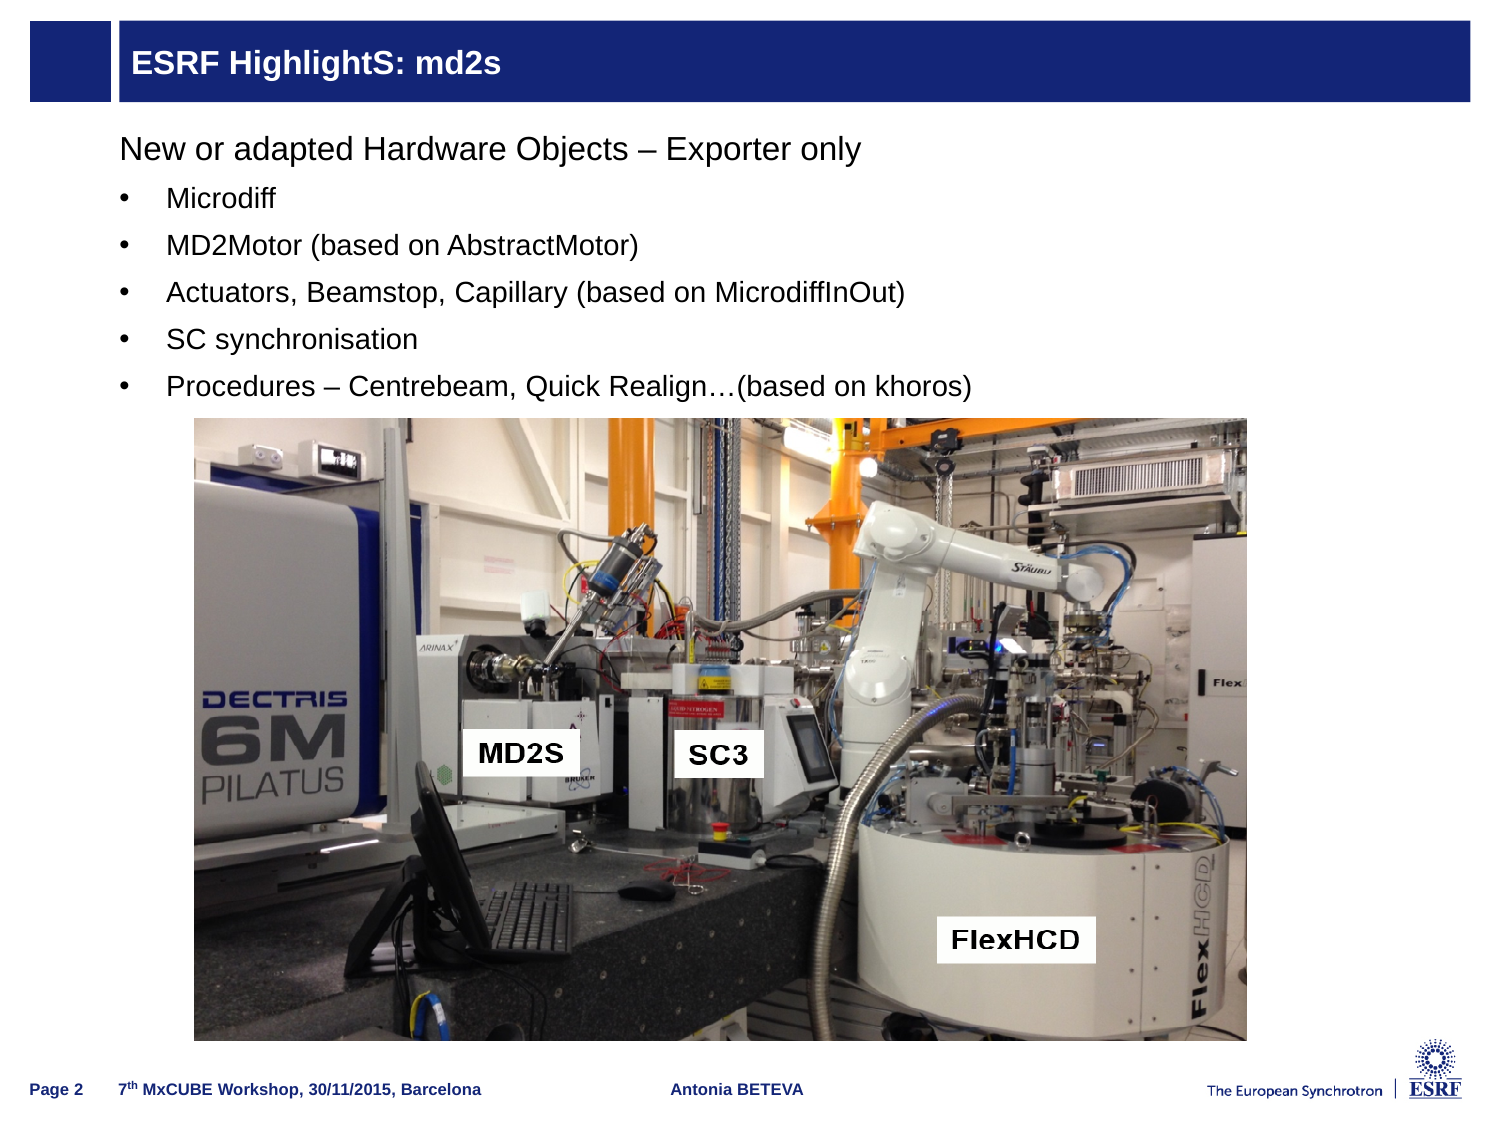

# ESRF HighlightS: md2s
New or adapted Hardware Objects – Exporter only
Microdiff
MD2Motor (based on AbstractMotor)
Actuators, Beamstop, Capillary (based on MicrodiffInOut)
SC synchronisation
Procedures – Centrebeam, Quick Realign…(based on khoros)
7th MxCUBE Workshop, 30/11/2015, Barcelona Antonia BETEVA
Page